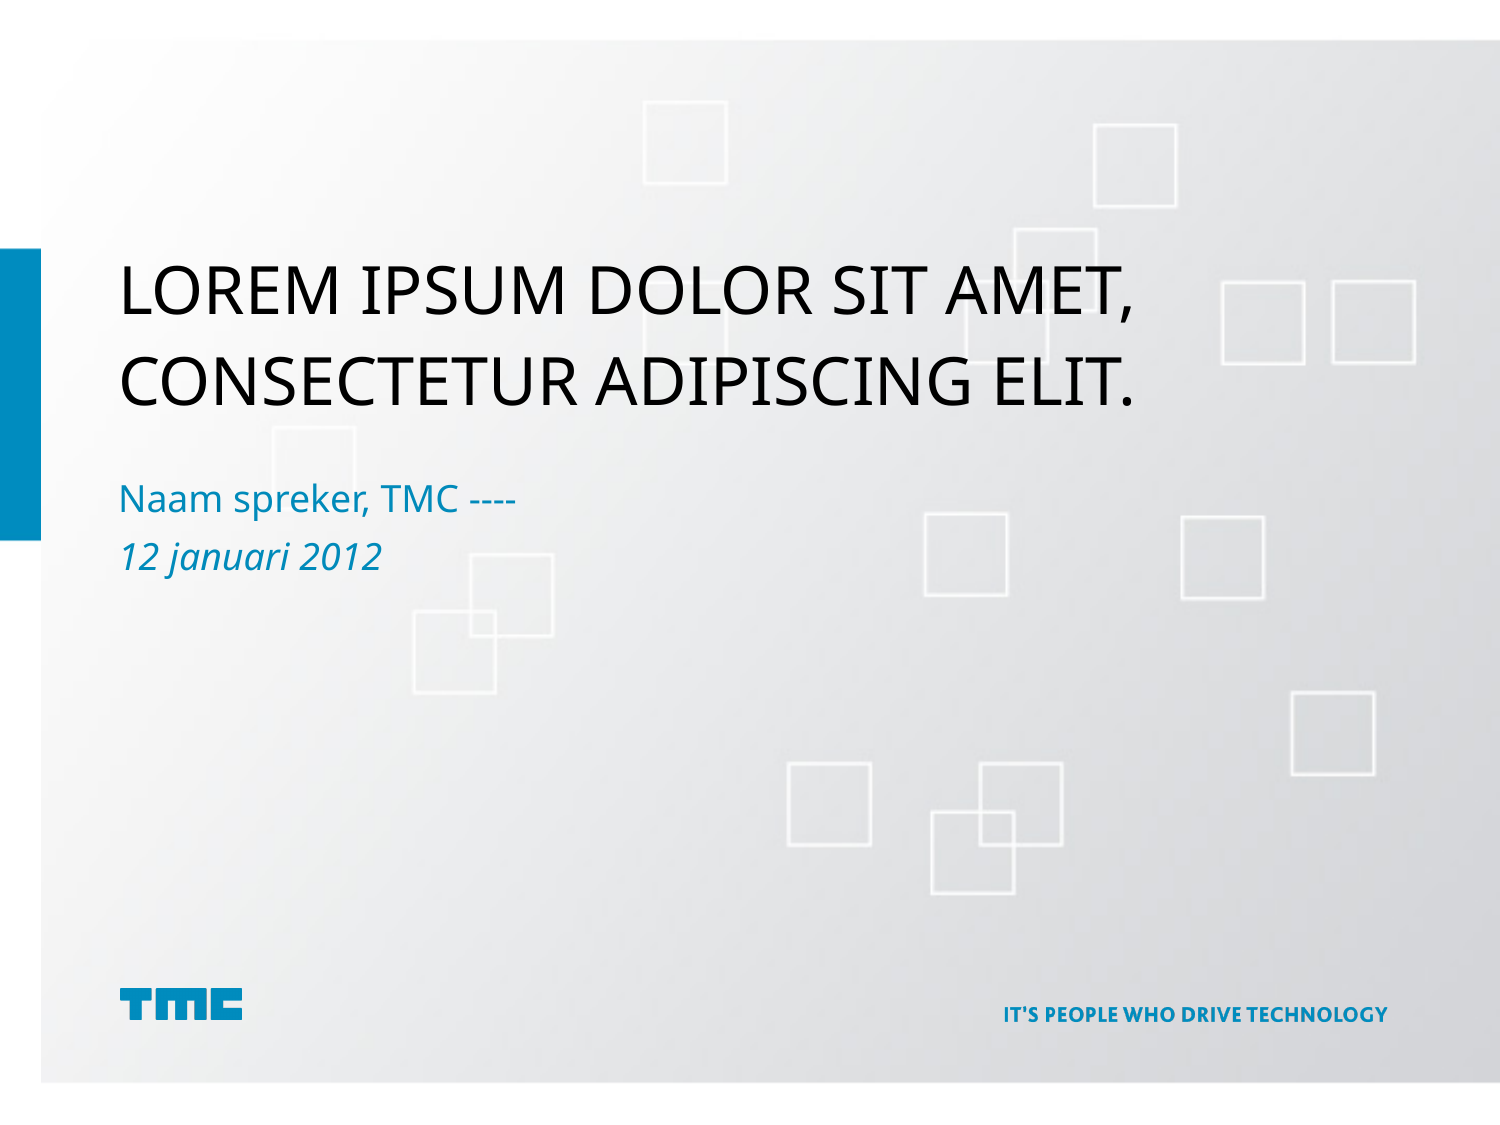

# LOREM IPSUM DOLOR SIT AMET, CONSECTETUR ADIPISCING ELIT.
Naam spreker, TMC ----
12 januari 2012